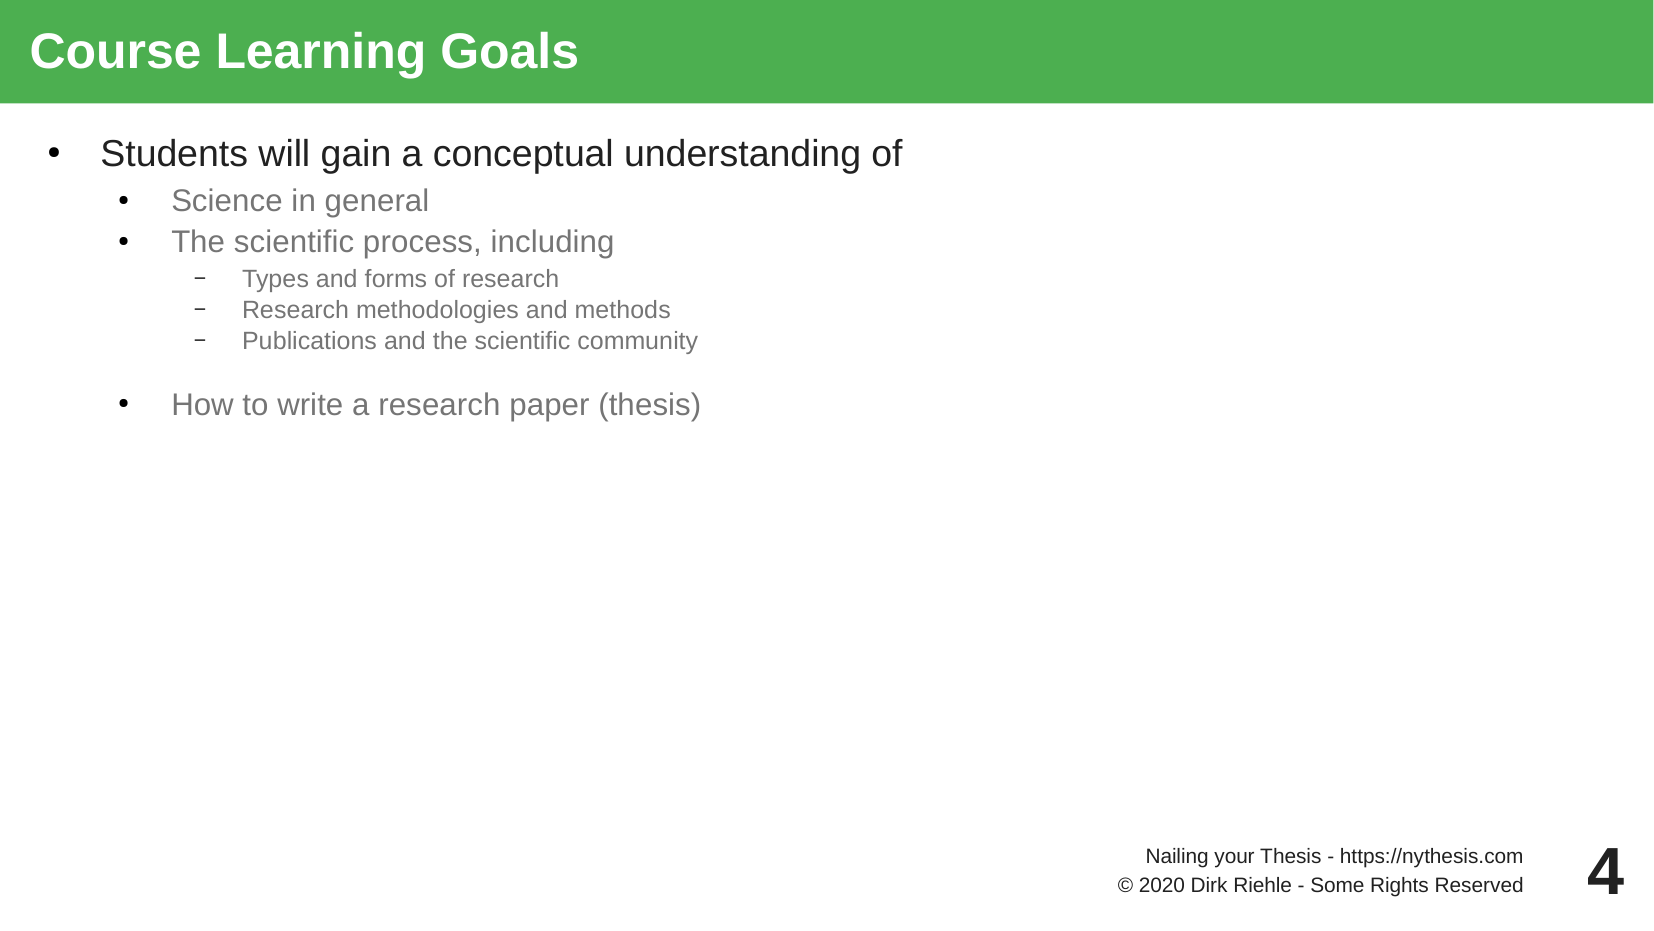

# Course Learning Goals
Students will gain a conceptual understanding of
Science in general
The scientific process, including
Types and forms of research
Research methodologies and methods
Publications and the scientific community
How to write a research paper (thesis)
Nailing your Thesis - https://nythesis.com
4
© 2020 Dirk Riehle - Some Rights Reserved